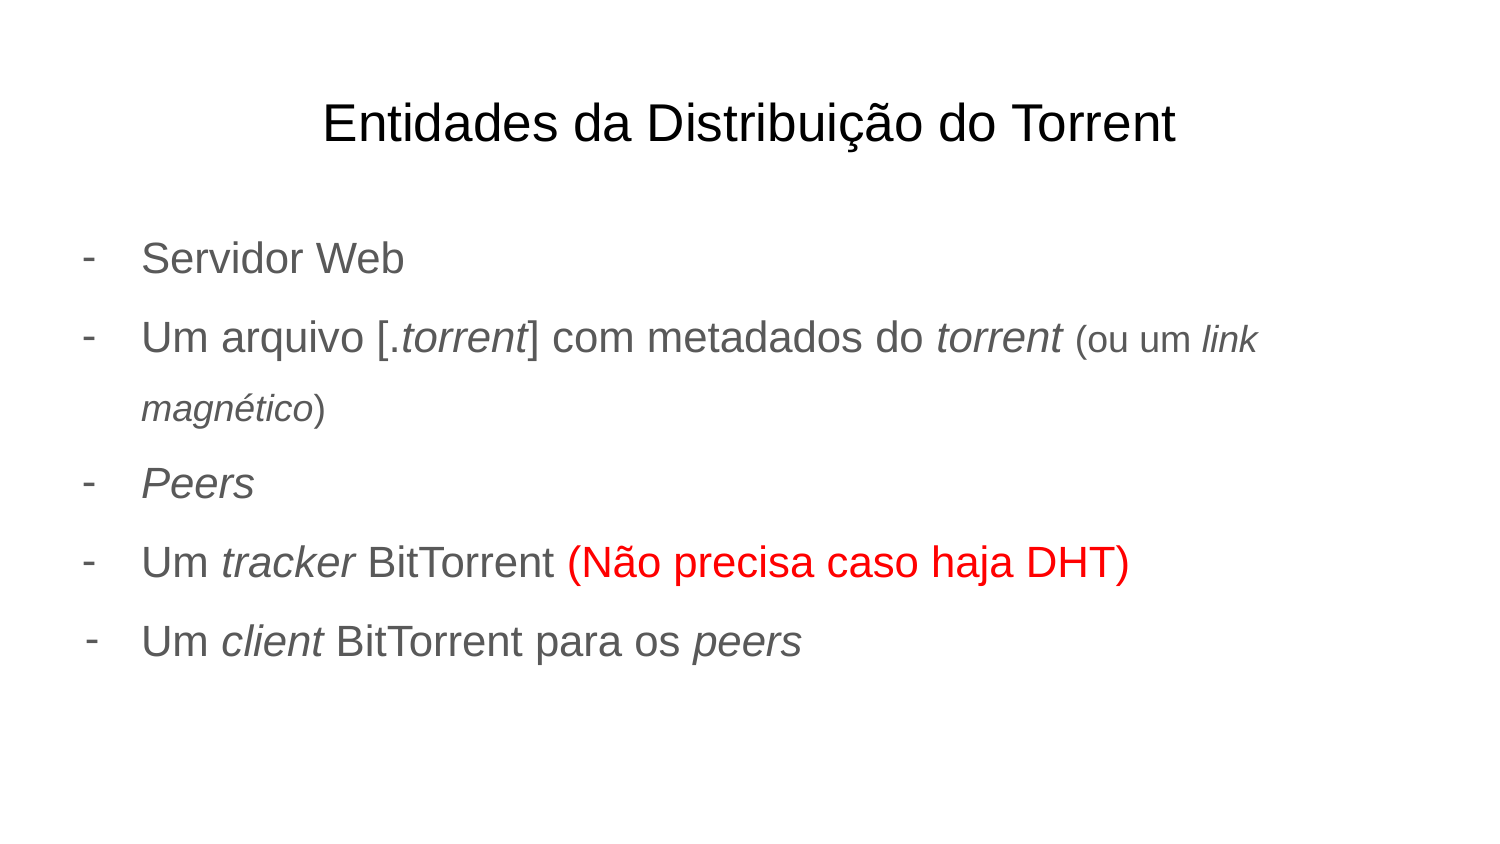

# Entidades da Distribuição do Torrent
Servidor Web
Um arquivo [.torrent] com metadados do torrent (ou um link magnético)
Peers
Um tracker BitTorrent (Não precisa caso haja DHT)
Um client BitTorrent para os peers